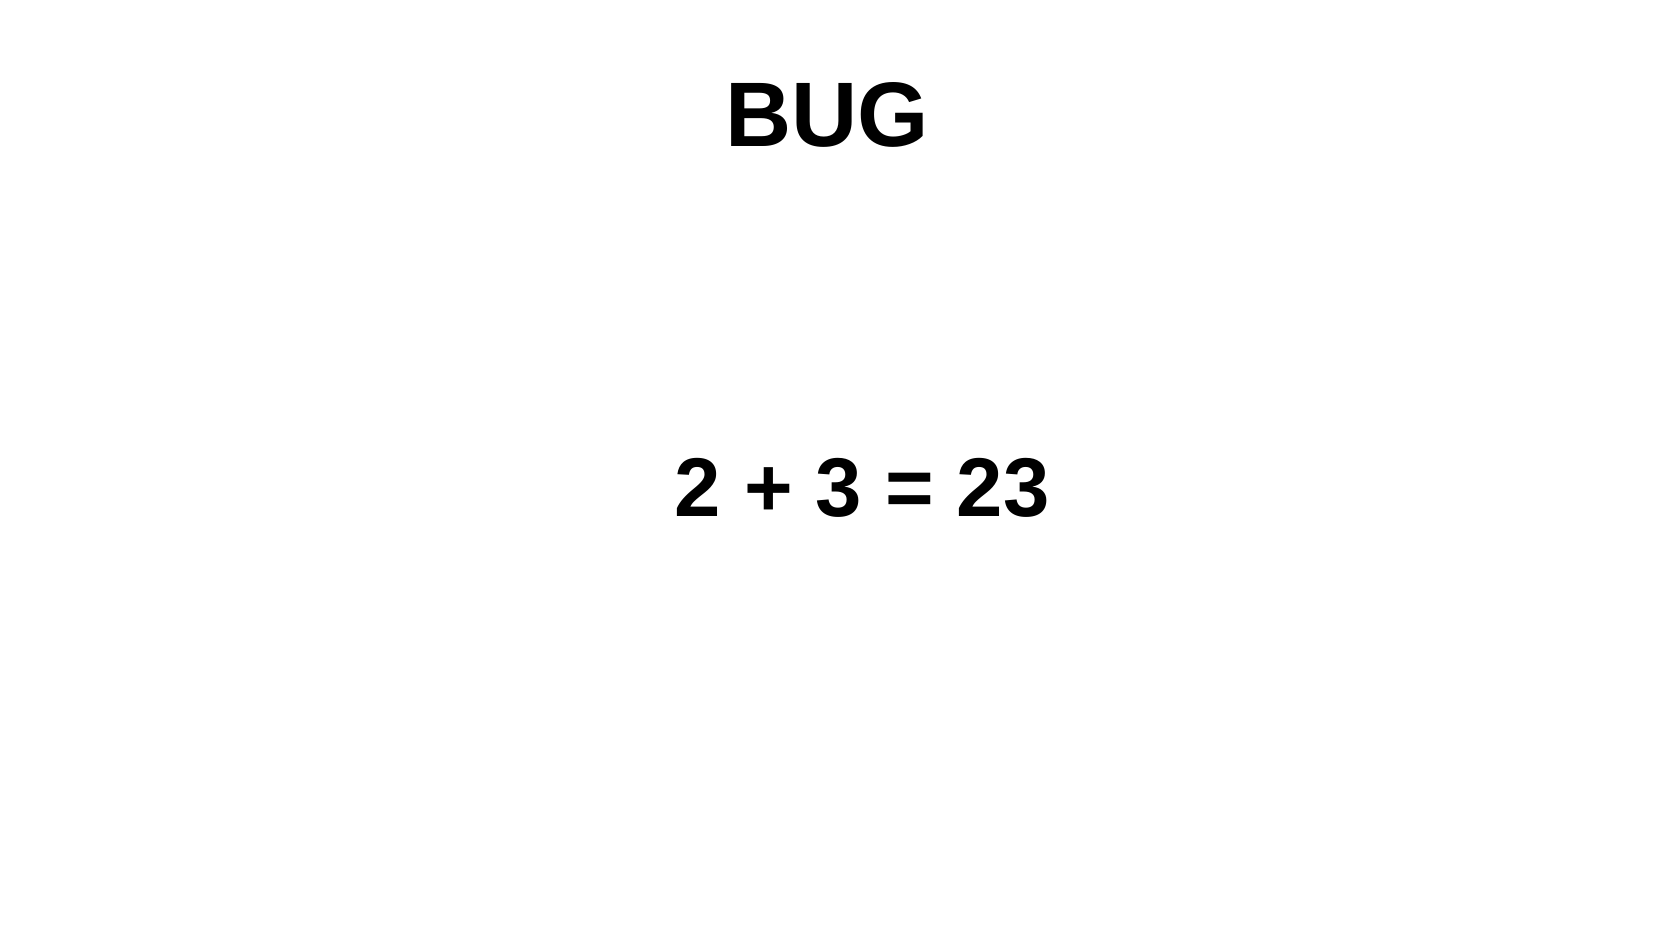

# BUG
2 + 3 = 23